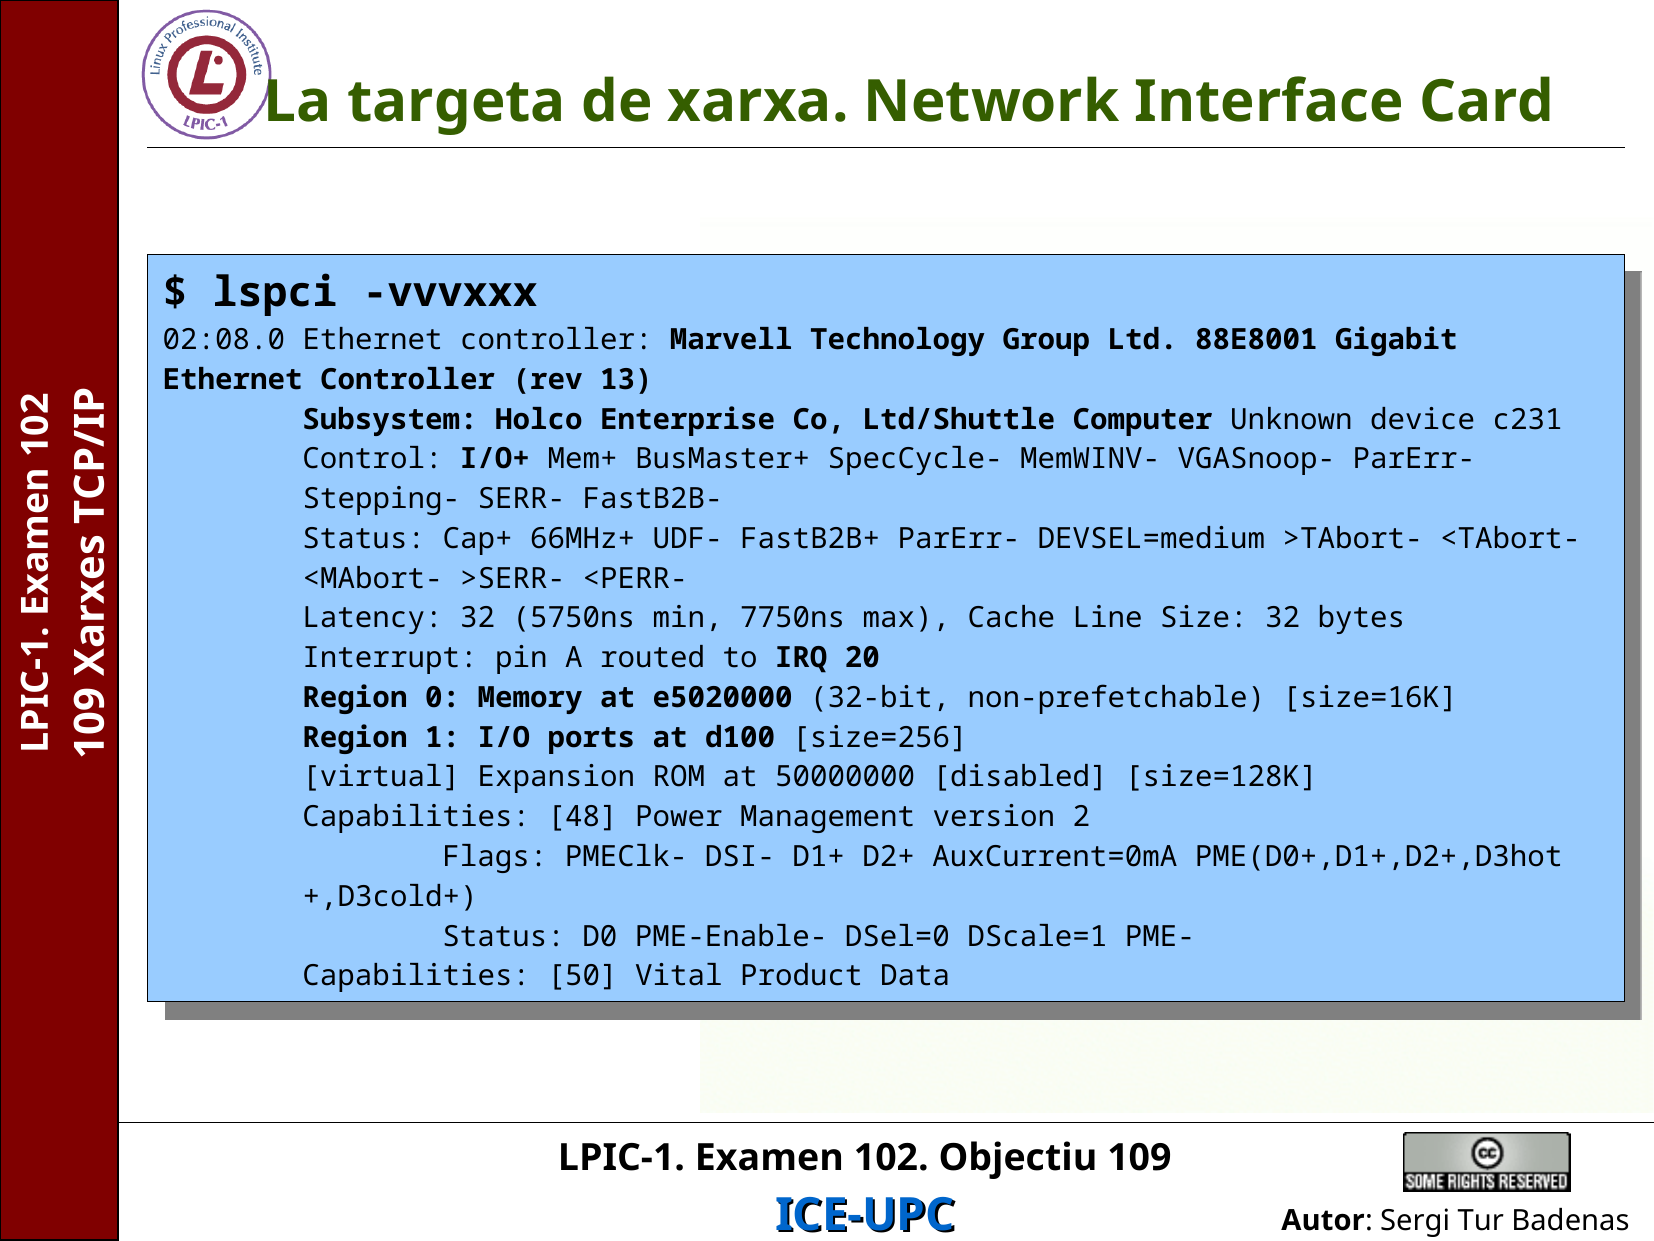

# La targeta de xarxa. Network Interface Card
$ lspci -vvvxxx
02:08.0 Ethernet controller: Marvell Technology Group Ltd. 88E8001 Gigabit Ethernet Controller (rev 13)
 Subsystem: Holco Enterprise Co, Ltd/Shuttle Computer Unknown device c231
 Control: I/O+ Mem+ BusMaster+ SpecCycle- MemWINV- VGASnoop- ParErr- Stepping- SERR- FastB2B-
 Status: Cap+ 66MHz+ UDF- FastB2B+ ParErr- DEVSEL=medium >TAbort- <TAbort- <MAbort- >SERR- <PERR-
 Latency: 32 (5750ns min, 7750ns max), Cache Line Size: 32 bytes
 Interrupt: pin A routed to IRQ 20
 Region 0: Memory at e5020000 (32-bit, non-prefetchable) [size=16K]
 Region 1: I/O ports at d100 [size=256]
 [virtual] Expansion ROM at 50000000 [disabled] [size=128K]
 Capabilities: [48] Power Management version 2
 Flags: PMEClk- DSI- D1+ D2+ AuxCurrent=0mA PME(D0+,D1+,D2+,D3hot +,D3cold+)
 Status: D0 PME-Enable- DSel=0 DScale=1 PME-
 Capabilities: [50] Vital Product Data